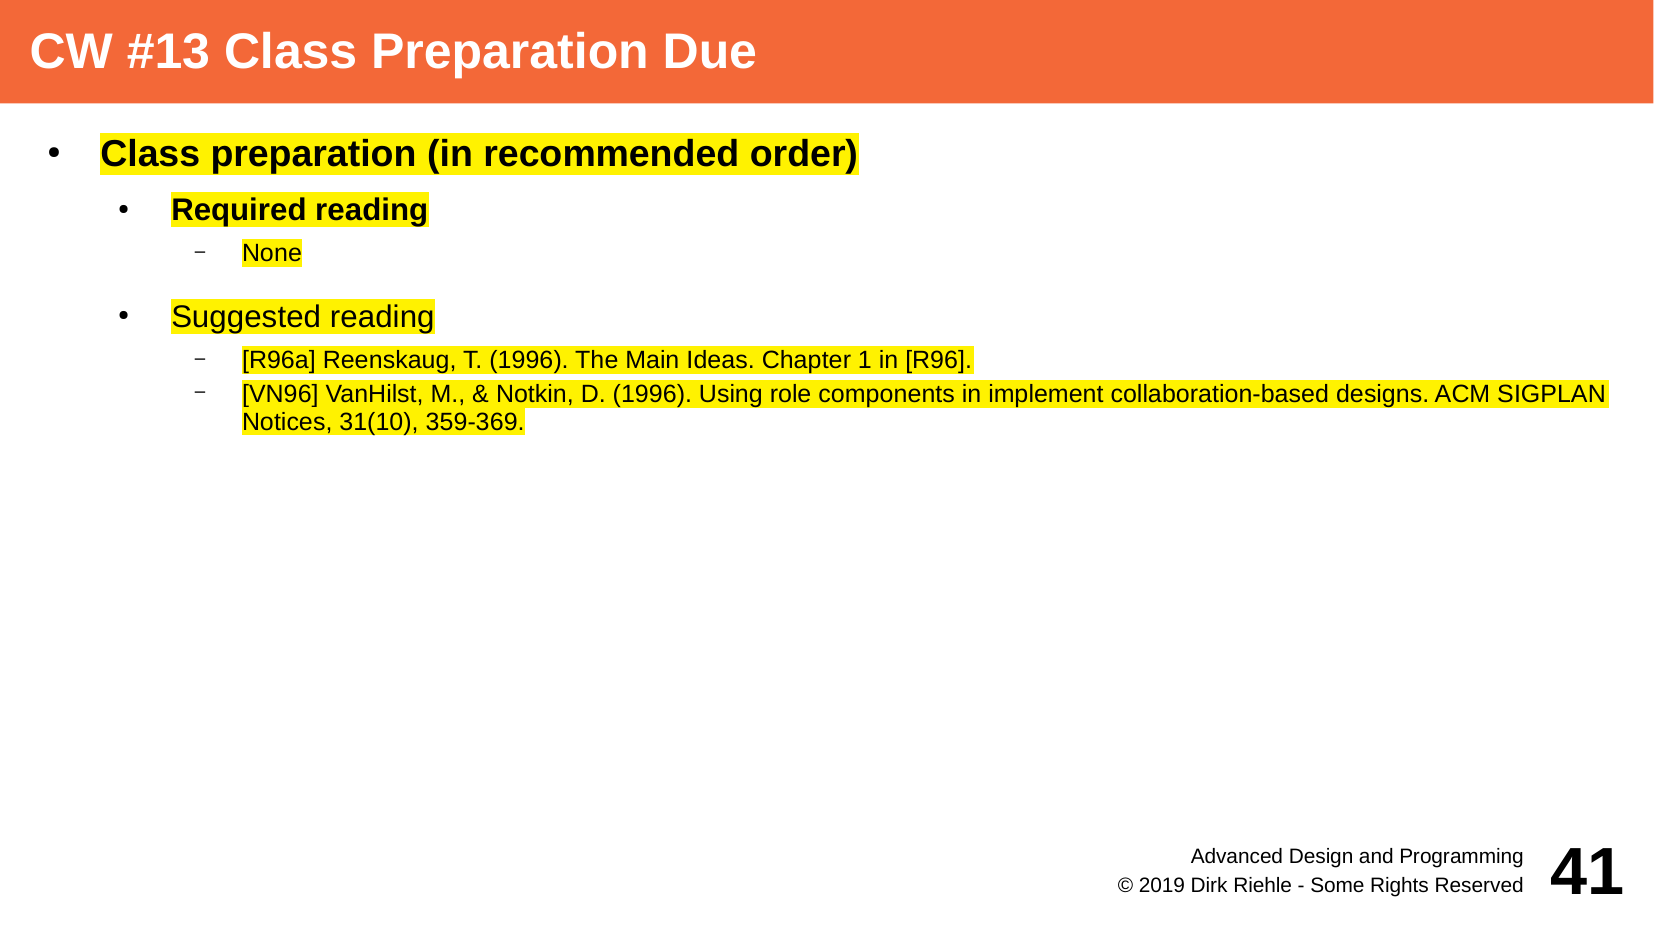

# CW #13 Class Preparation Due
Class preparation (in recommended order)
Required reading
None
Suggested reading
[R96a] Reenskaug, T. (1996). The Main Ideas. Chapter 1 in [R96].
[VN96] VanHilst, M., & Notkin, D. (1996). Using role components in implement collaboration-based designs. ACM SIGPLAN Notices, 31(10), 359-369.
Advanced Design and Programming
41
© 2019 Dirk Riehle - Some Rights Reserved